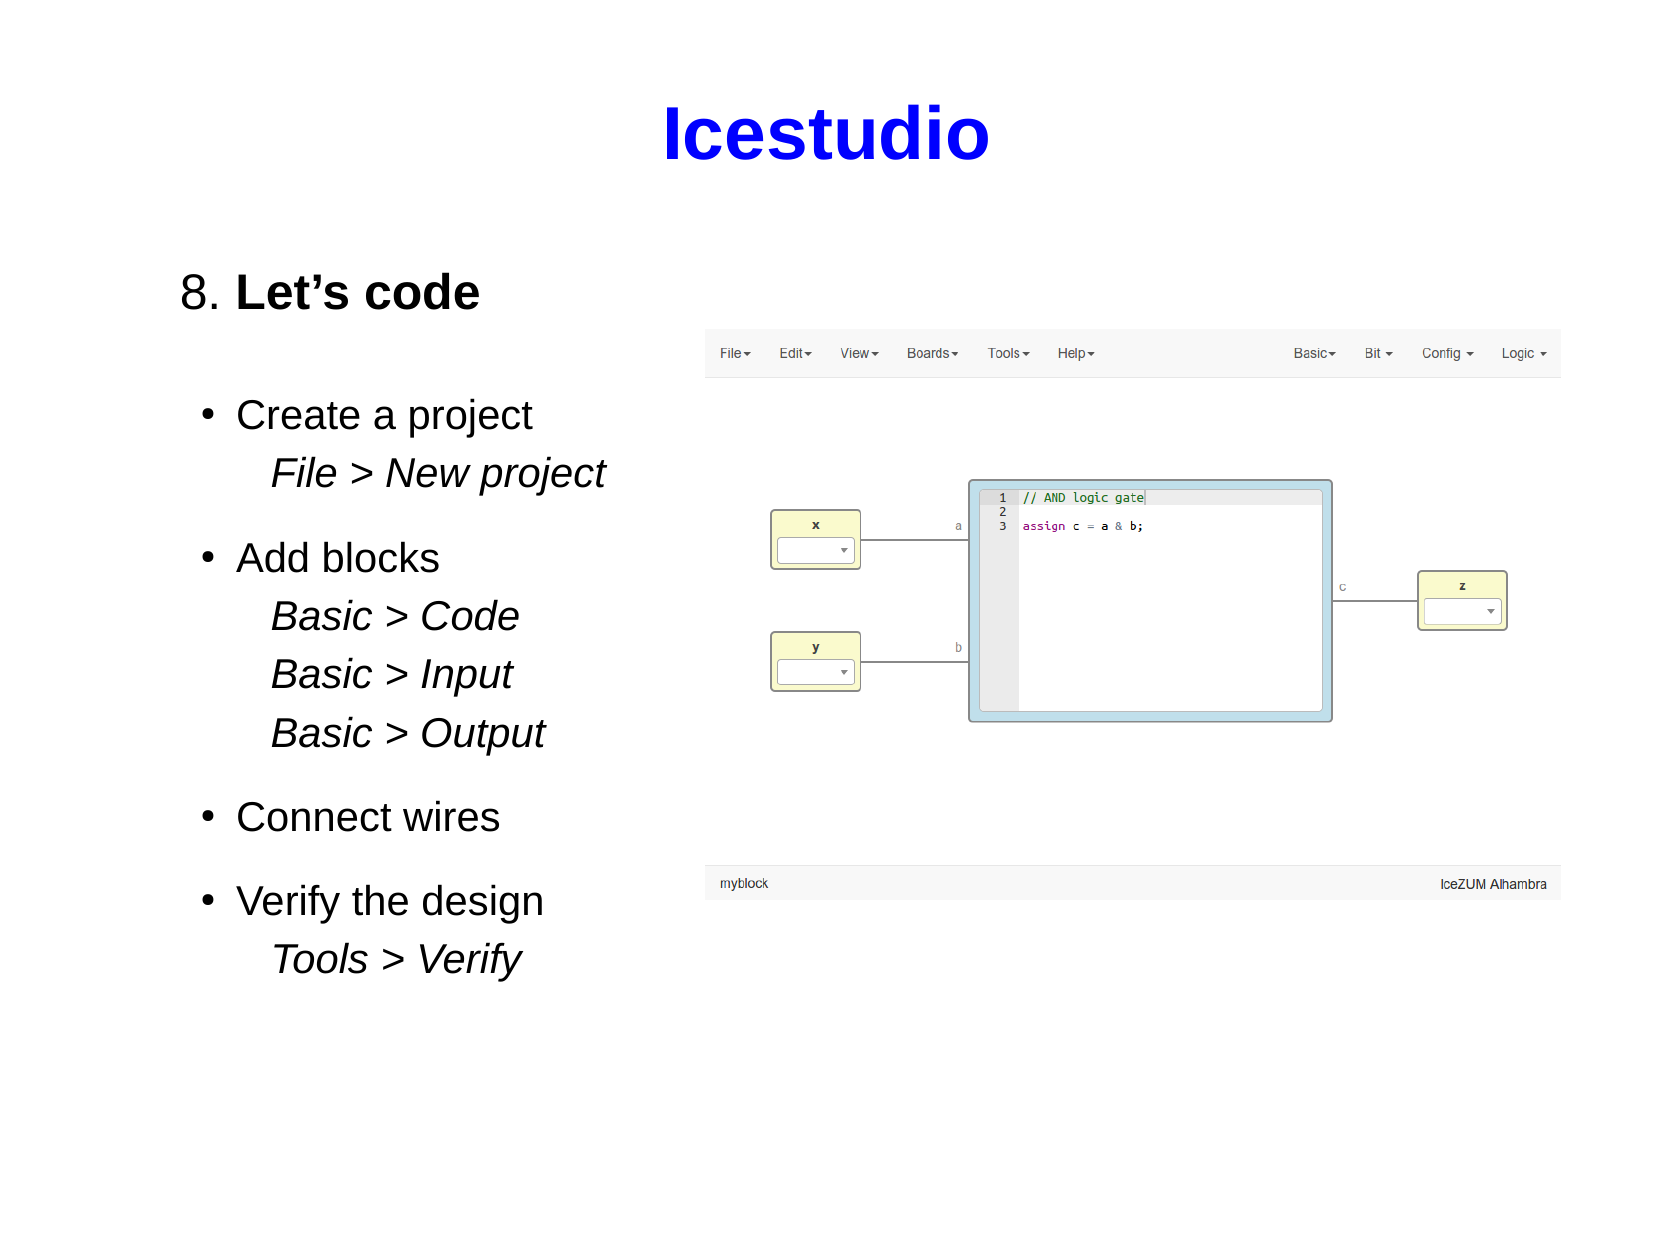

# Icestudio
8. Let’s code
Create a project
 File > New project
Add blocks
 Basic > Code
 Basic > Input
 Basic > Output
Connect wires
Verify the design
 Tools > Verify